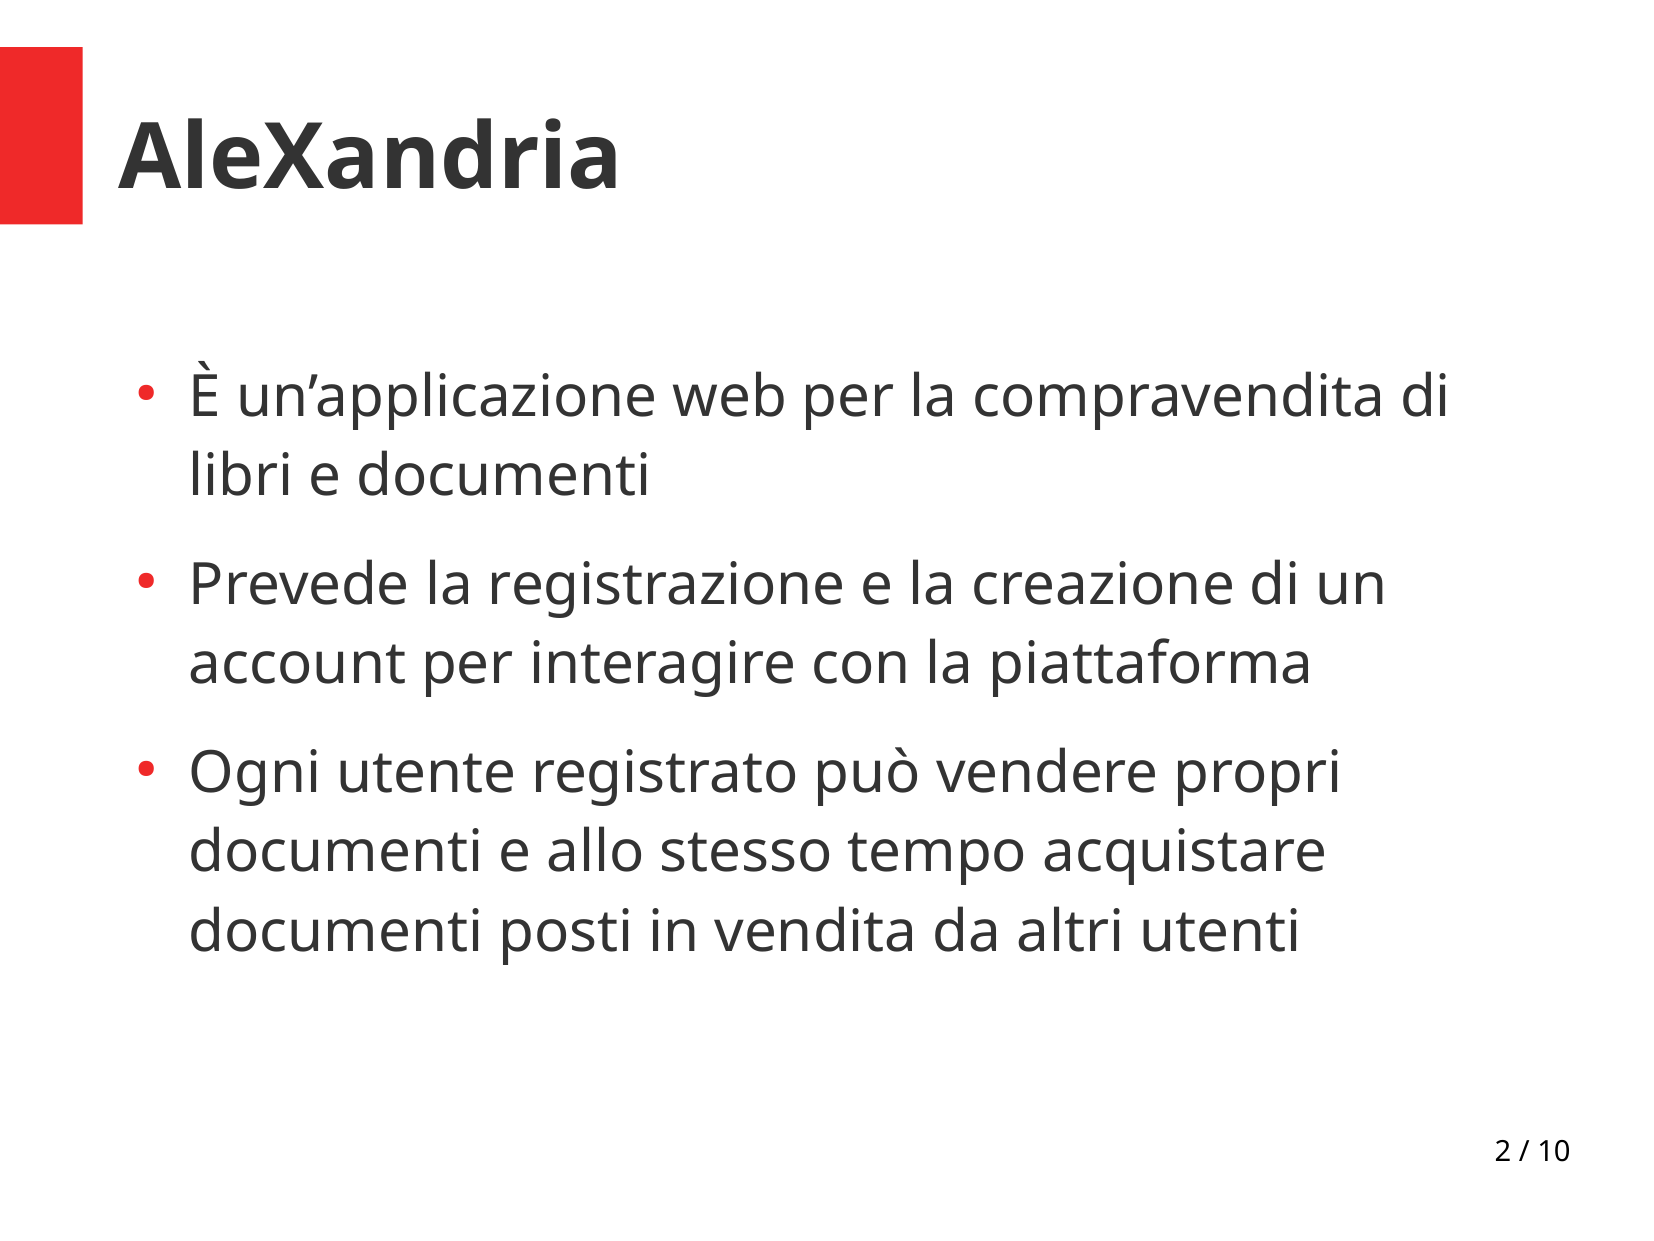

# AleXandria
È un’applicazione web per la compravendita di libri e documenti
Prevede la registrazione e la creazione di un account per interagire con la piattaforma
Ogni utente registrato può vendere propri documenti e allo stesso tempo acquistare documenti posti in vendita da altri utenti
2